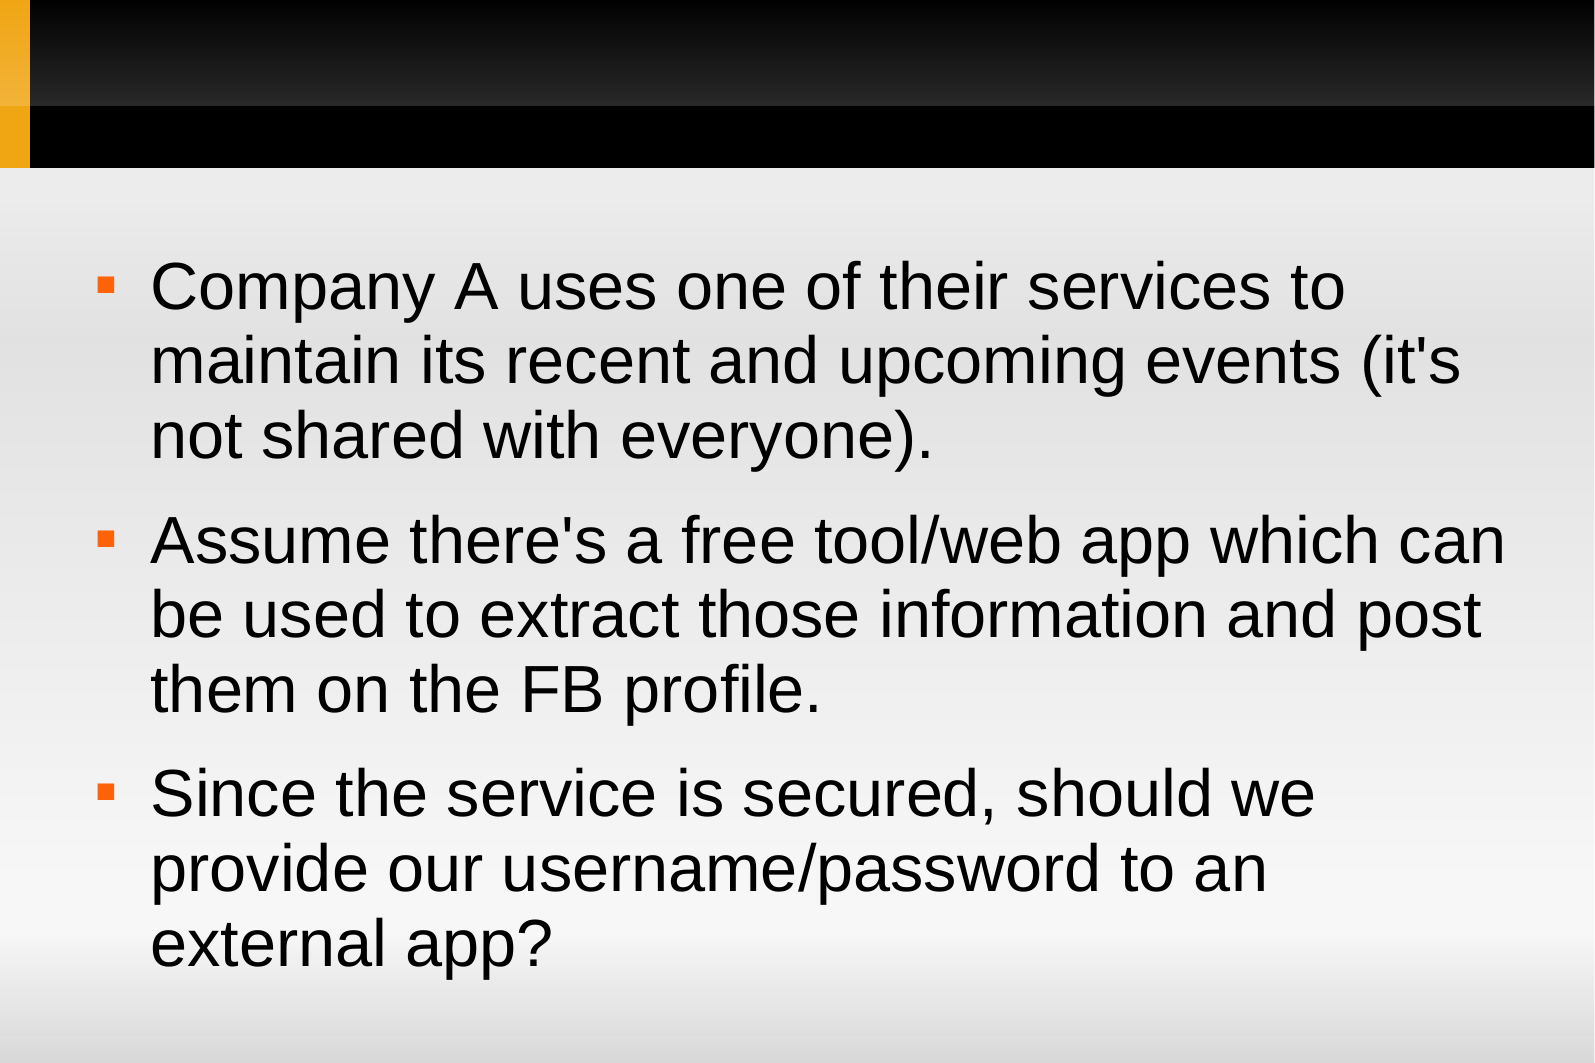

#
Company A uses one of their services to maintain its recent and upcoming events (it's not shared with everyone).
Assume there's a free tool/web app which can be used to extract those information and post them on the FB profile.
Since the service is secured, should we provide our username/password to an external app?